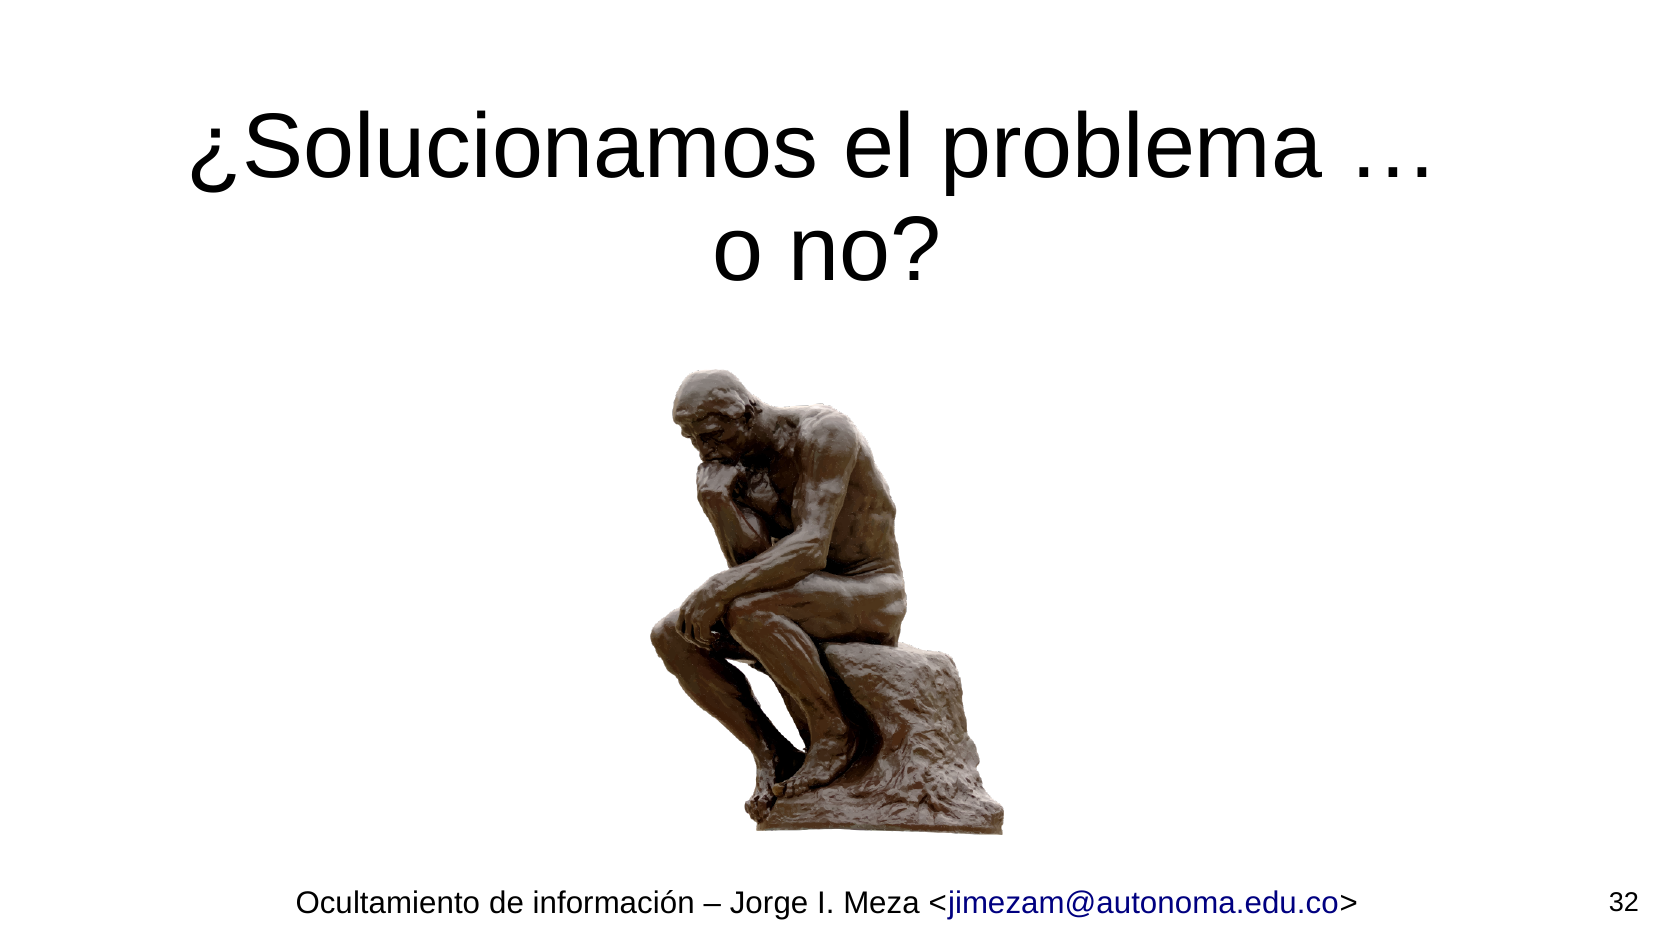

# ¿Solucionamos el problema … o no?